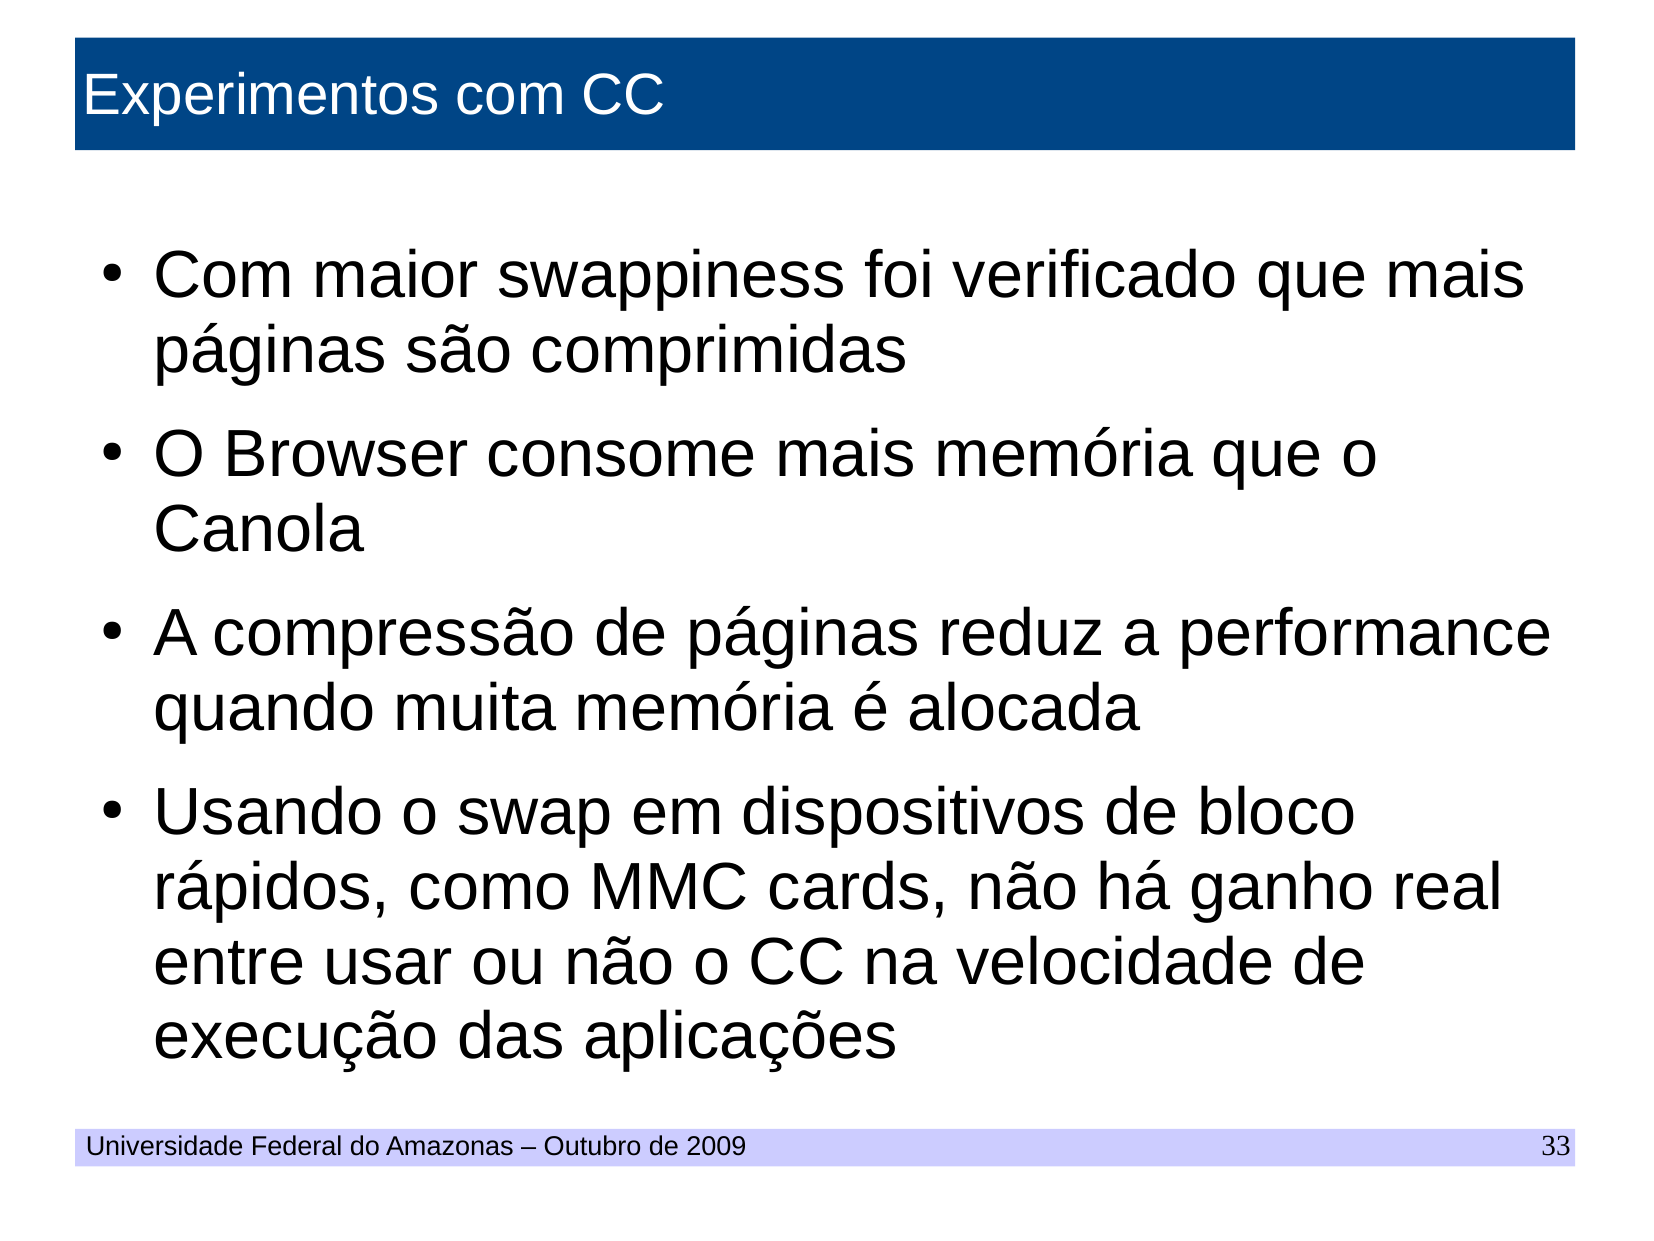

# Experimentos com CC
Com maior swappiness foi verificado que mais páginas são comprimidas
O Browser consome mais memória que o Canola
A compressão de páginas reduz a performance quando muita memória é alocada
Usando o swap em dispositivos de bloco rápidos, como MMC cards, não há ganho real entre usar ou não o CC na velocidade de execução das aplicações
33